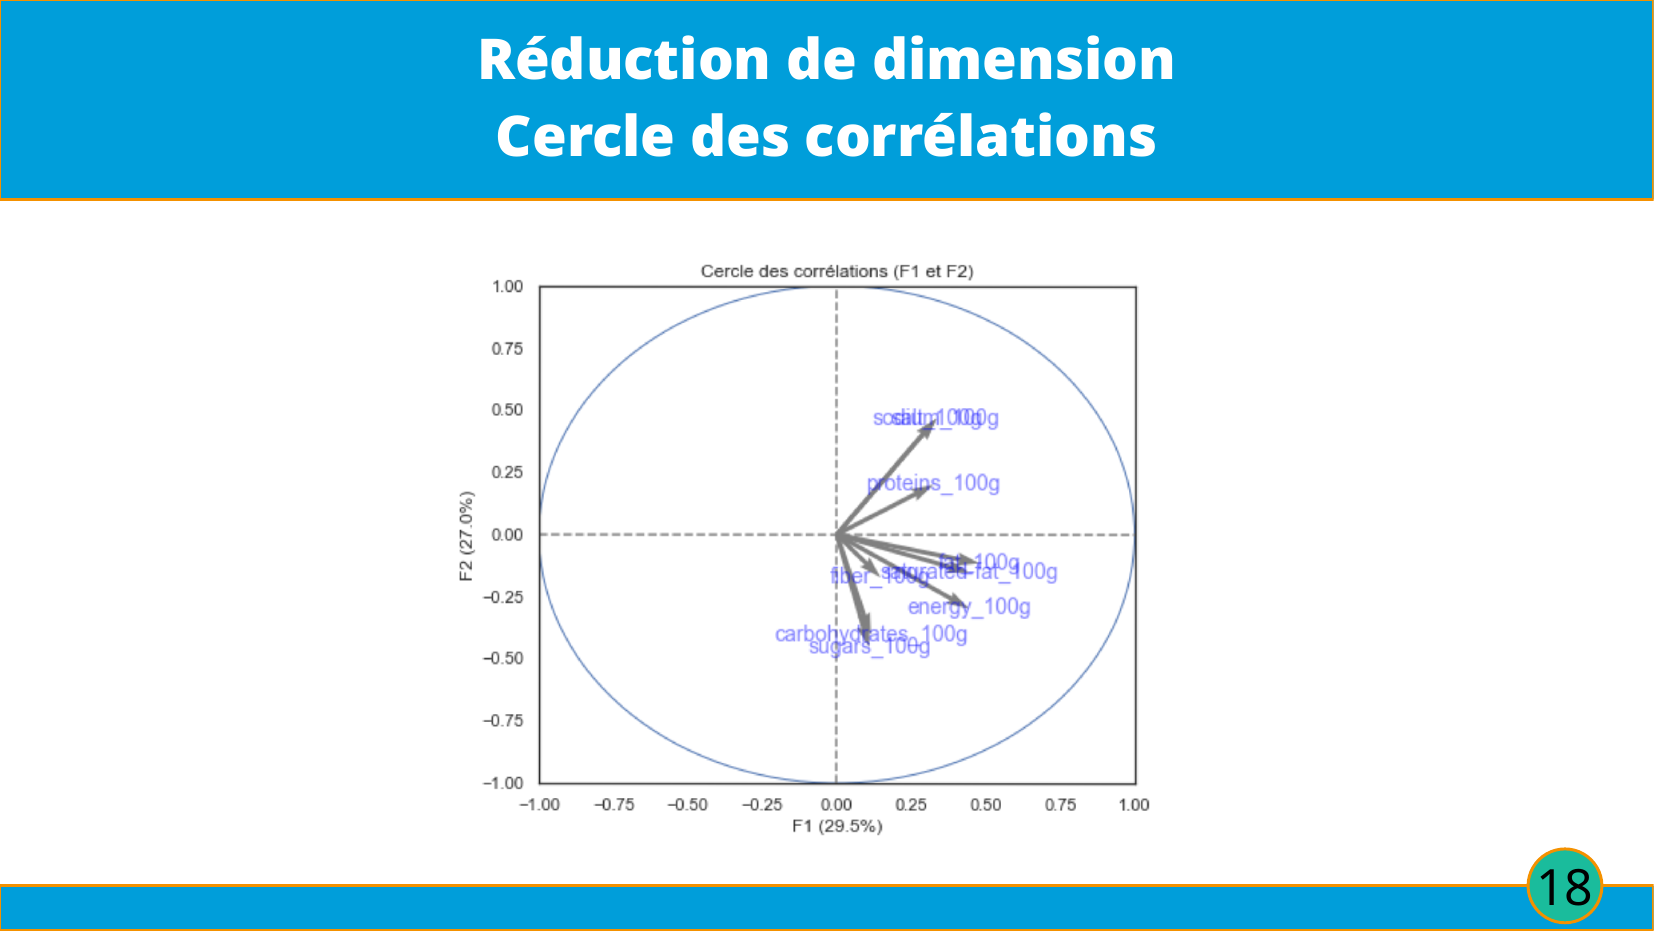

# Réduction de dimension Cercle des corrélations